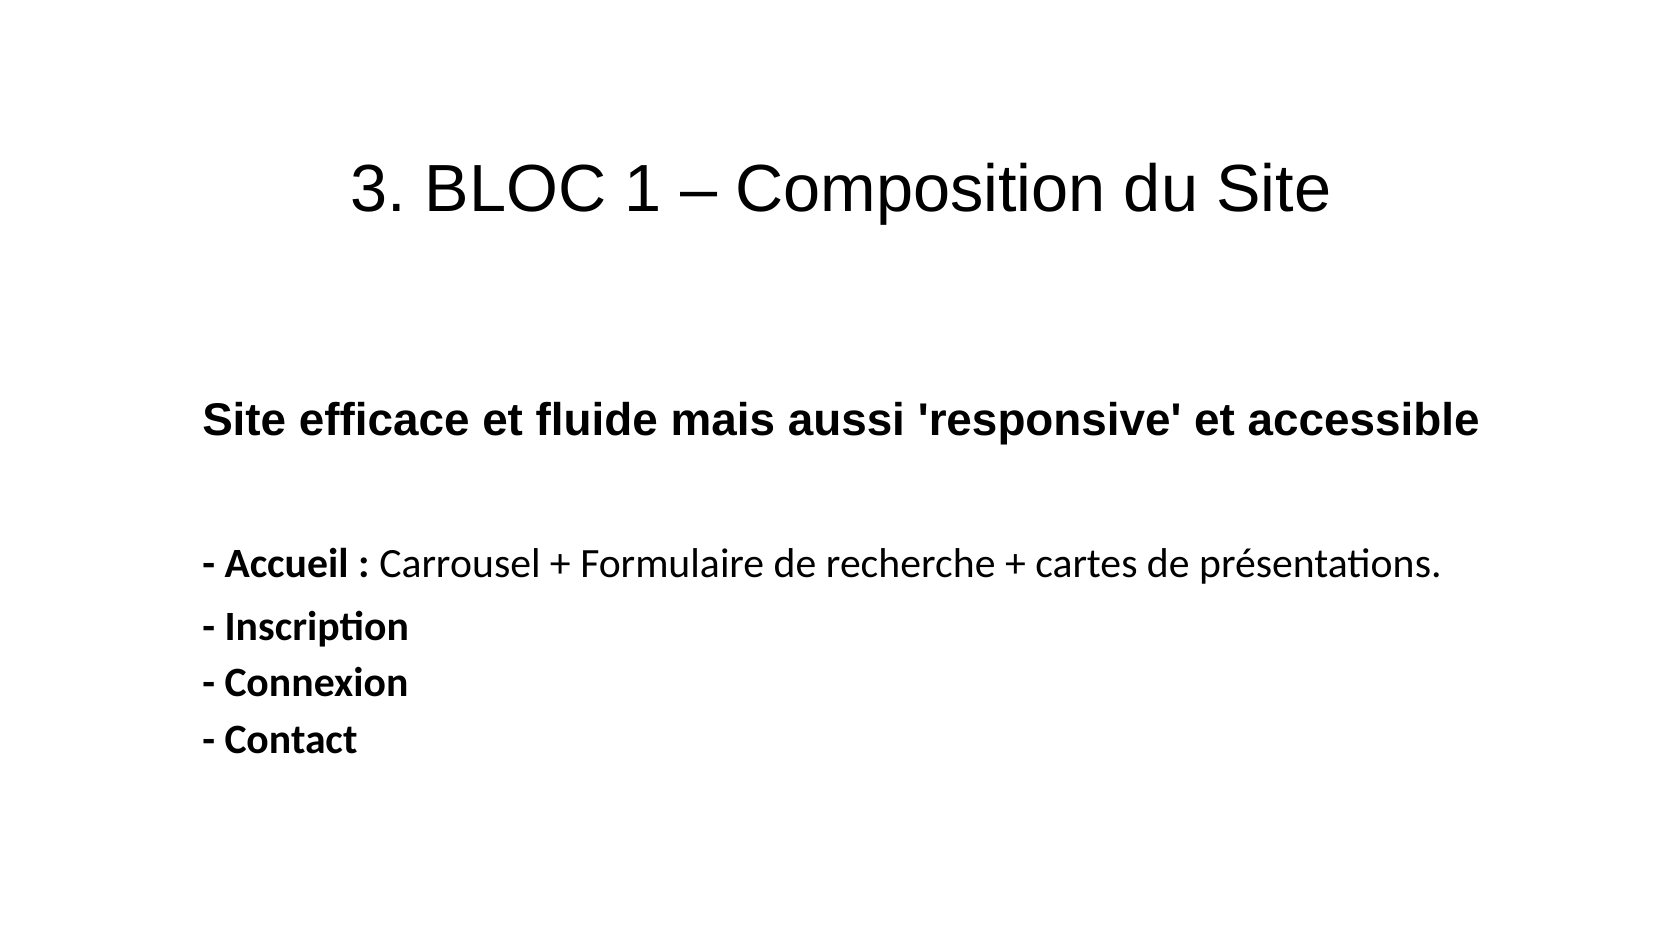

# 3. BLOC 1 – Composition du Site
Site efficace et fluide mais aussi 'responsive' et accessible
- Accueil : Carrousel + Formulaire de recherche + cartes de présentations.
- Inscription
- Connexion
- Contact